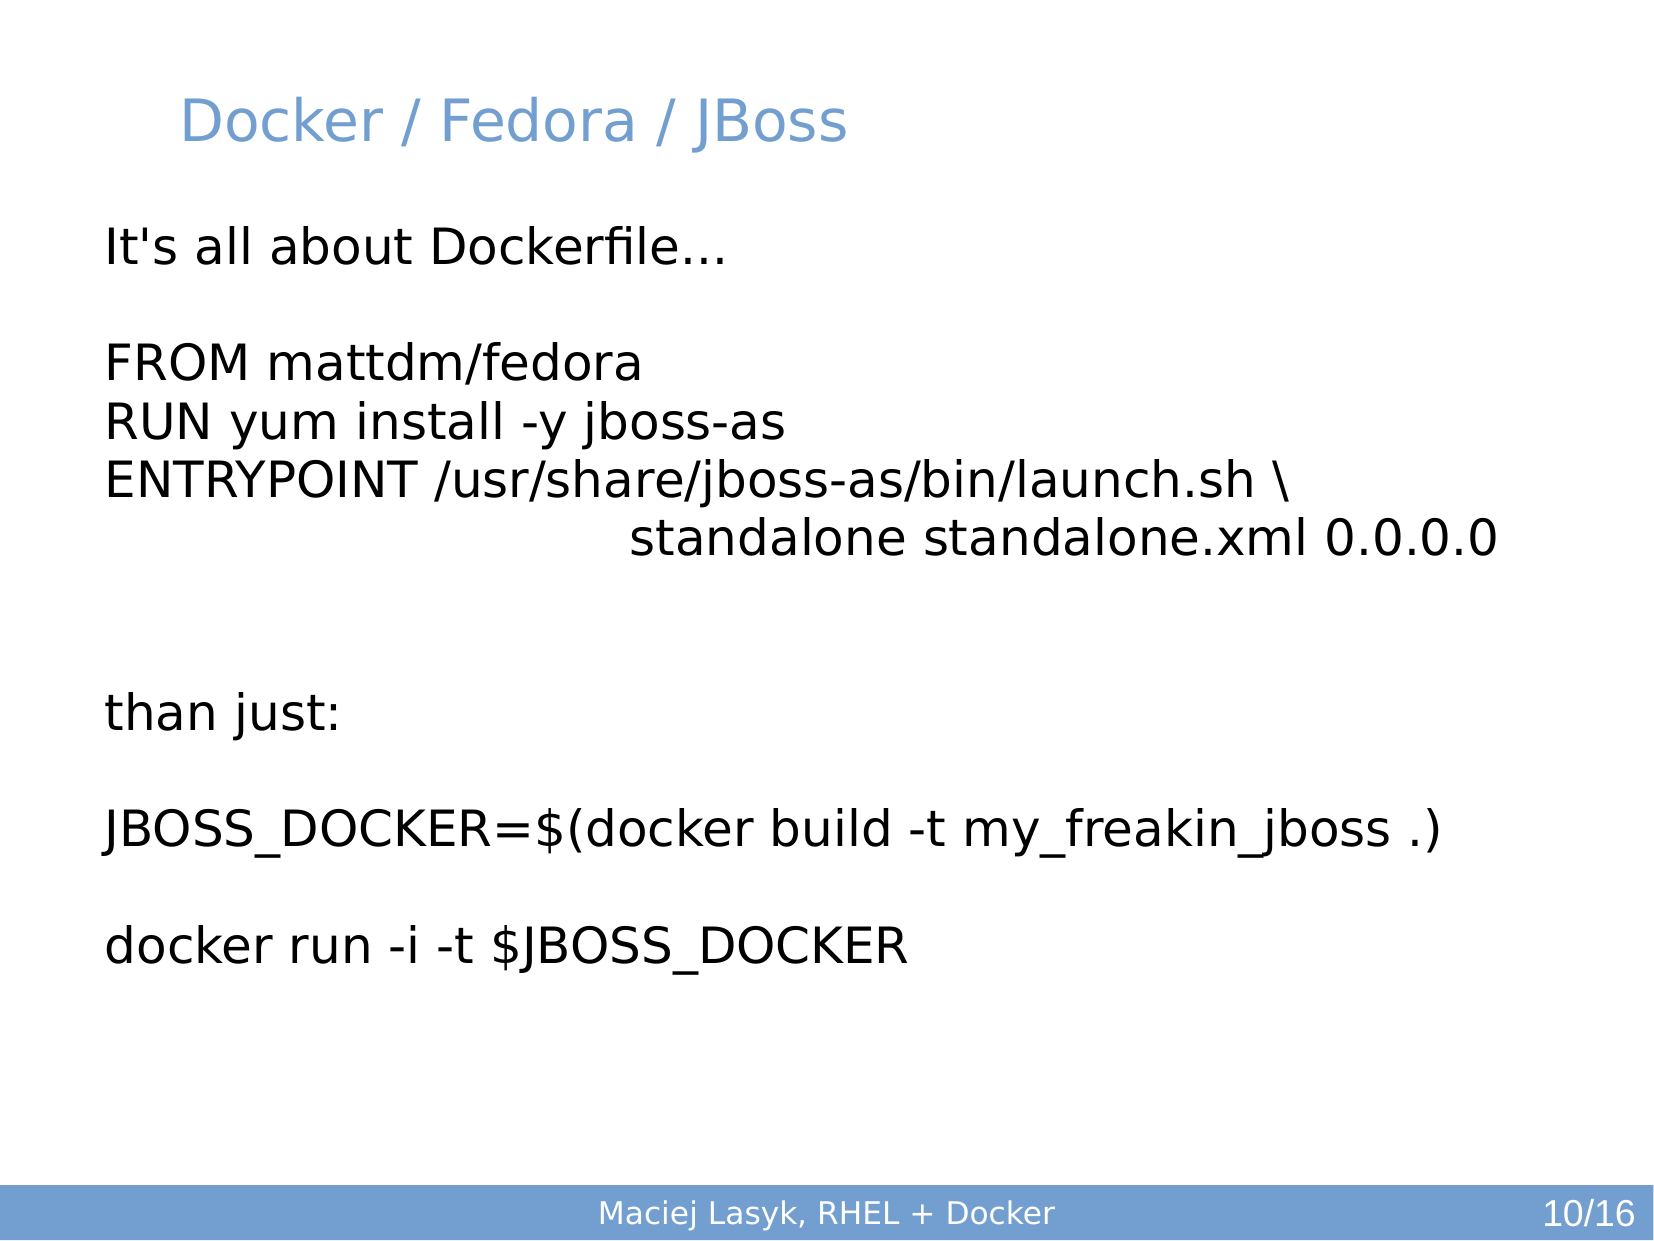

Docker / Fedora / JBoss
It's all about Dockerfile...
FROM mattdm/fedora
RUN yum install -y jboss-as
ENTRYPOINT /usr/share/jboss-as/bin/launch.sh \
							standalone standalone.xml 0.0.0.0
than just:
JBOSS_DOCKER=$(docker build -t my_freakin_jboss .)
docker run -i -t $JBOSS_DOCKER
10/16
Maciej Lasyk, RHEL + Docker